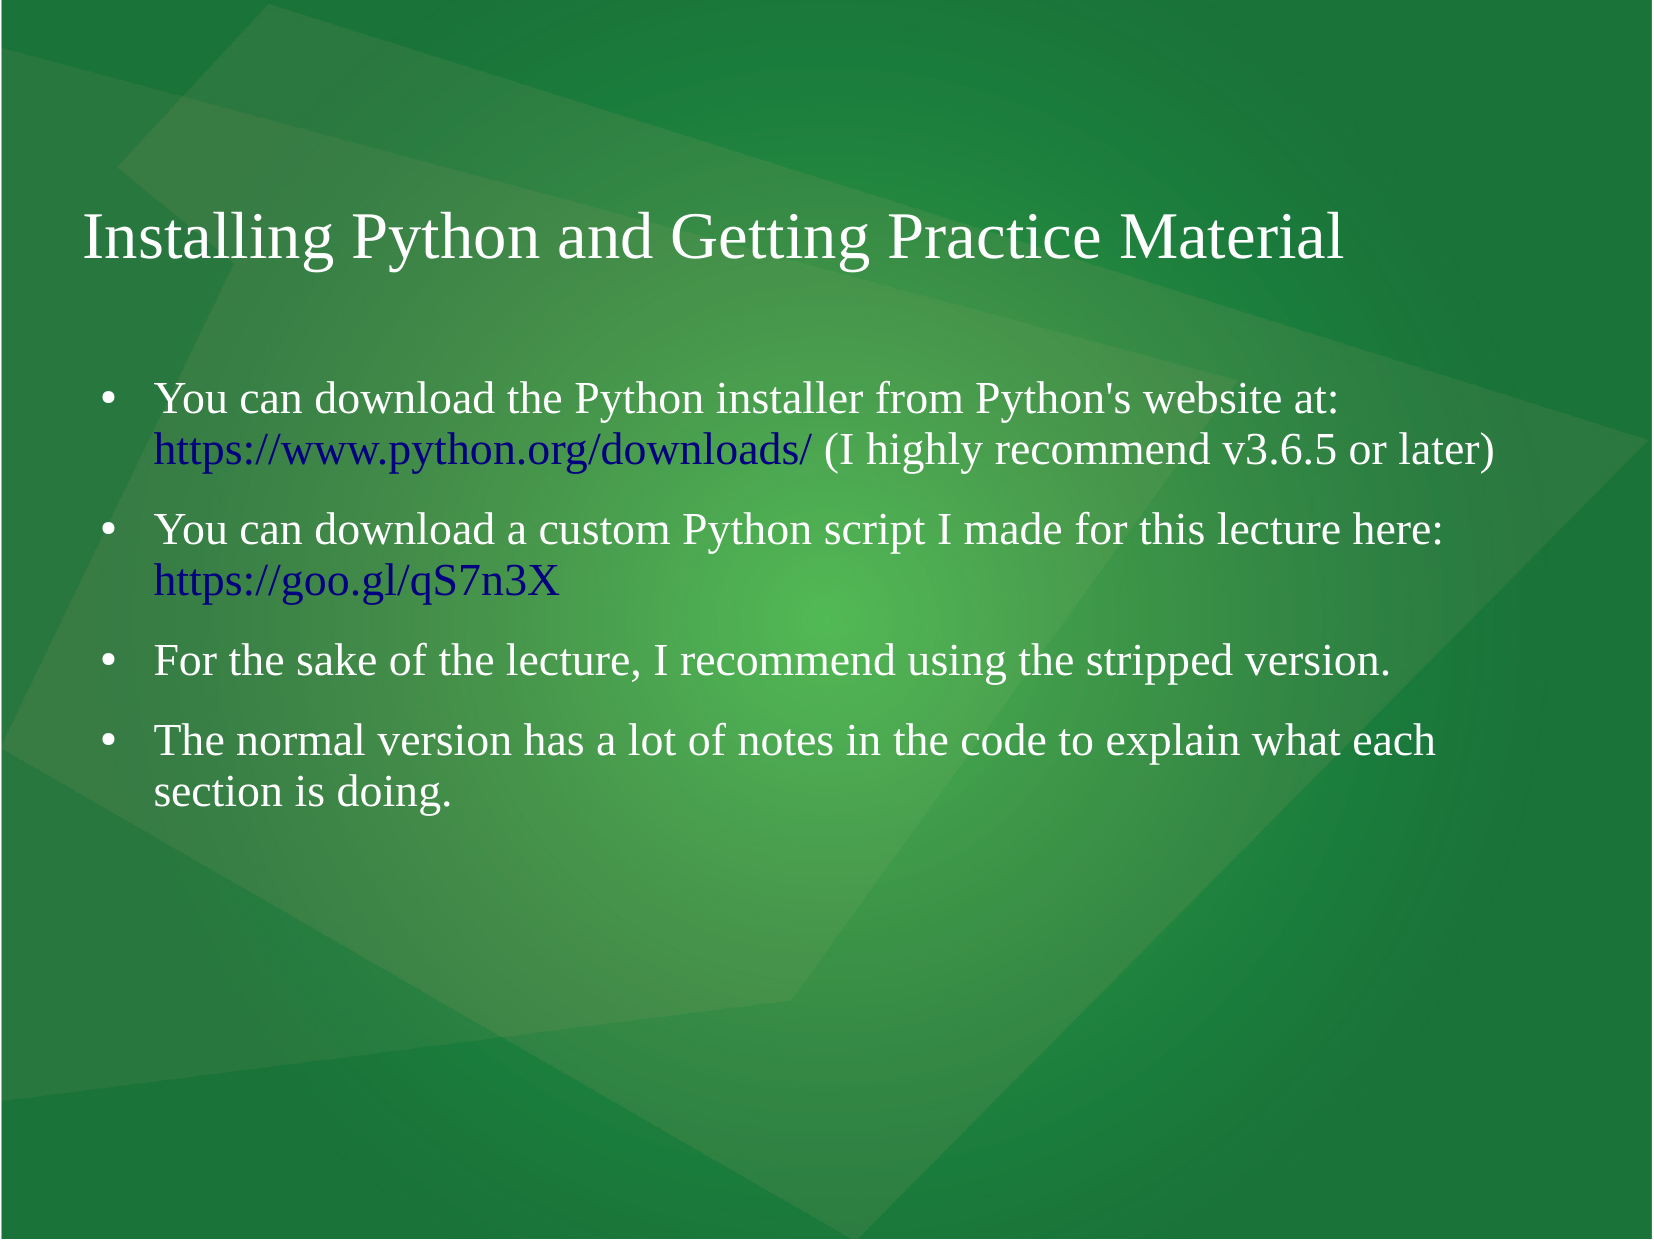

# Installing Python and Getting Practice Material
You can download the Python installer from Python's website at:
https://www.python.org/downloads/ (I highly recommend v3.6.5 or later)
You can download a custom Python script I made for this lecture here:
https://goo.gl/qS7n3X
For the sake of the lecture, I recommend using the stripped version.
The normal version has a lot of notes in the code to explain what each section is doing.